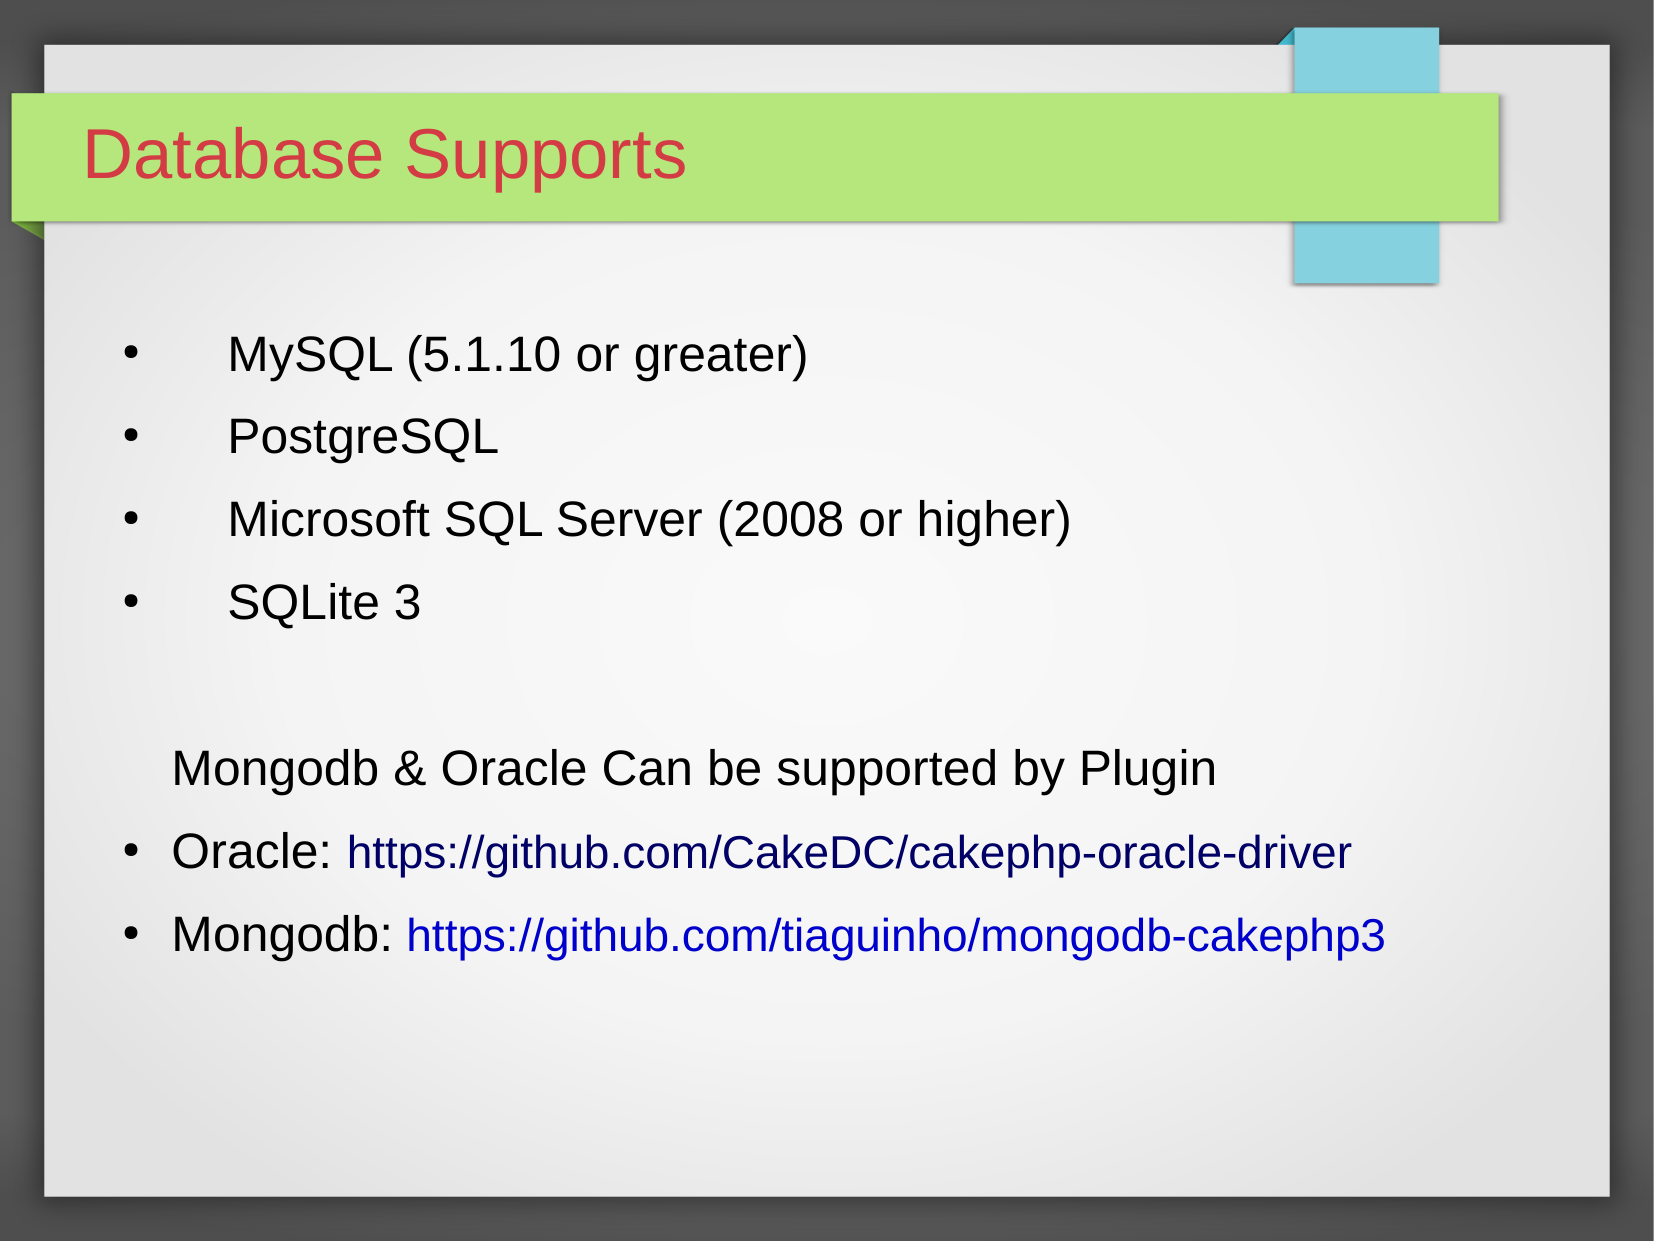

# Database Supports
 MySQL (5.1.10 or greater)
 PostgreSQL
 Microsoft SQL Server (2008 or higher)
 SQLite 3
Mongodb & Oracle Can be supported by Plugin
Oracle: https://github.com/CakeDC/cakephp-oracle-driver
Mongodb: https://github.com/tiaguinho/mongodb-cakephp3